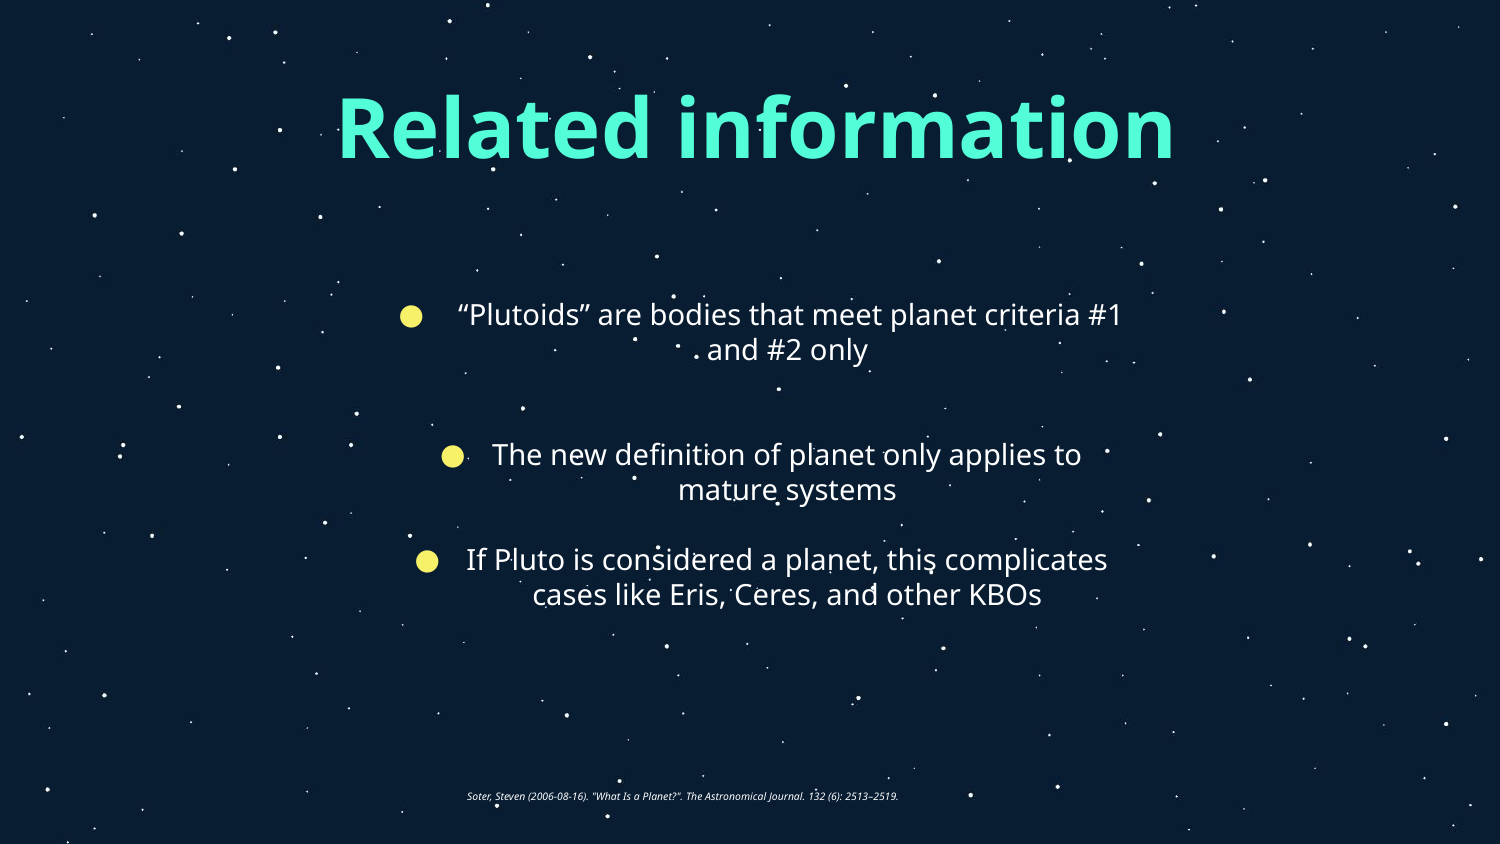

# Related information
 “Plutoids” are bodies that meet planet criteria #1 and #2 only
The new definition of planet only applies to mature systems
If Pluto is considered a planet, this complicates cases like Eris, Ceres, and other KBOs
Soter, Steven (2006-08-16). "What Is a Planet?". The Astronomical Journal. 132 (6): 2513–2519.